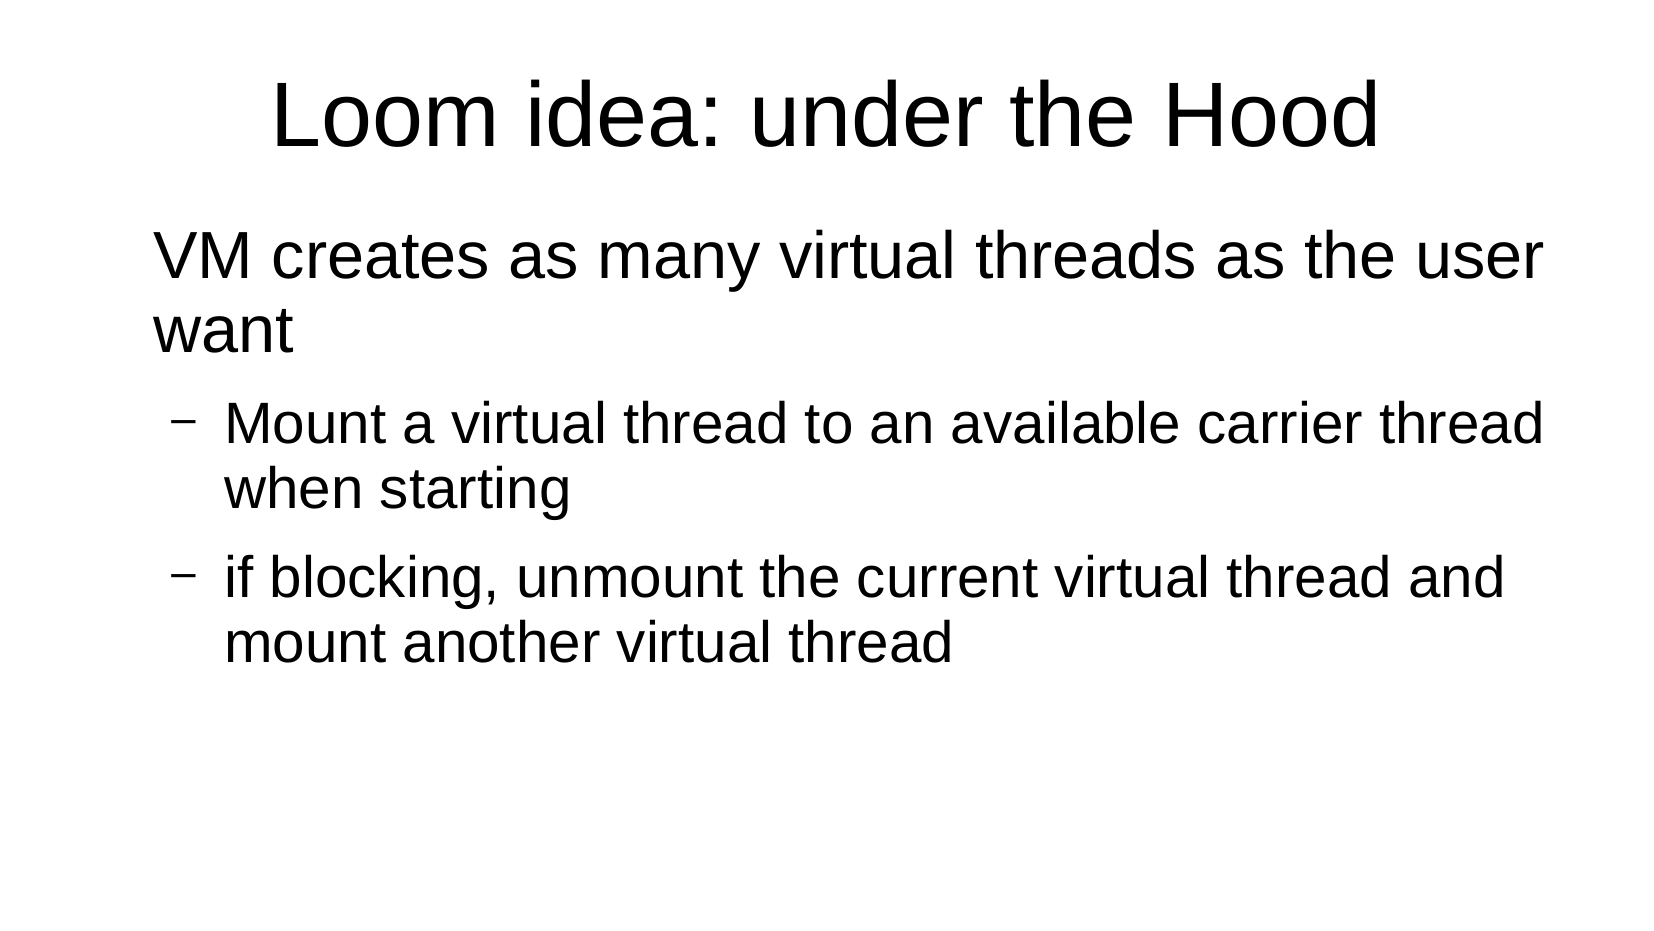

# Loom idea: under the Hood
VM creates as many virtual threads as the user want
Mount a virtual thread to an available carrier thread when starting
if blocking, unmount the current virtual thread and mount another virtual thread